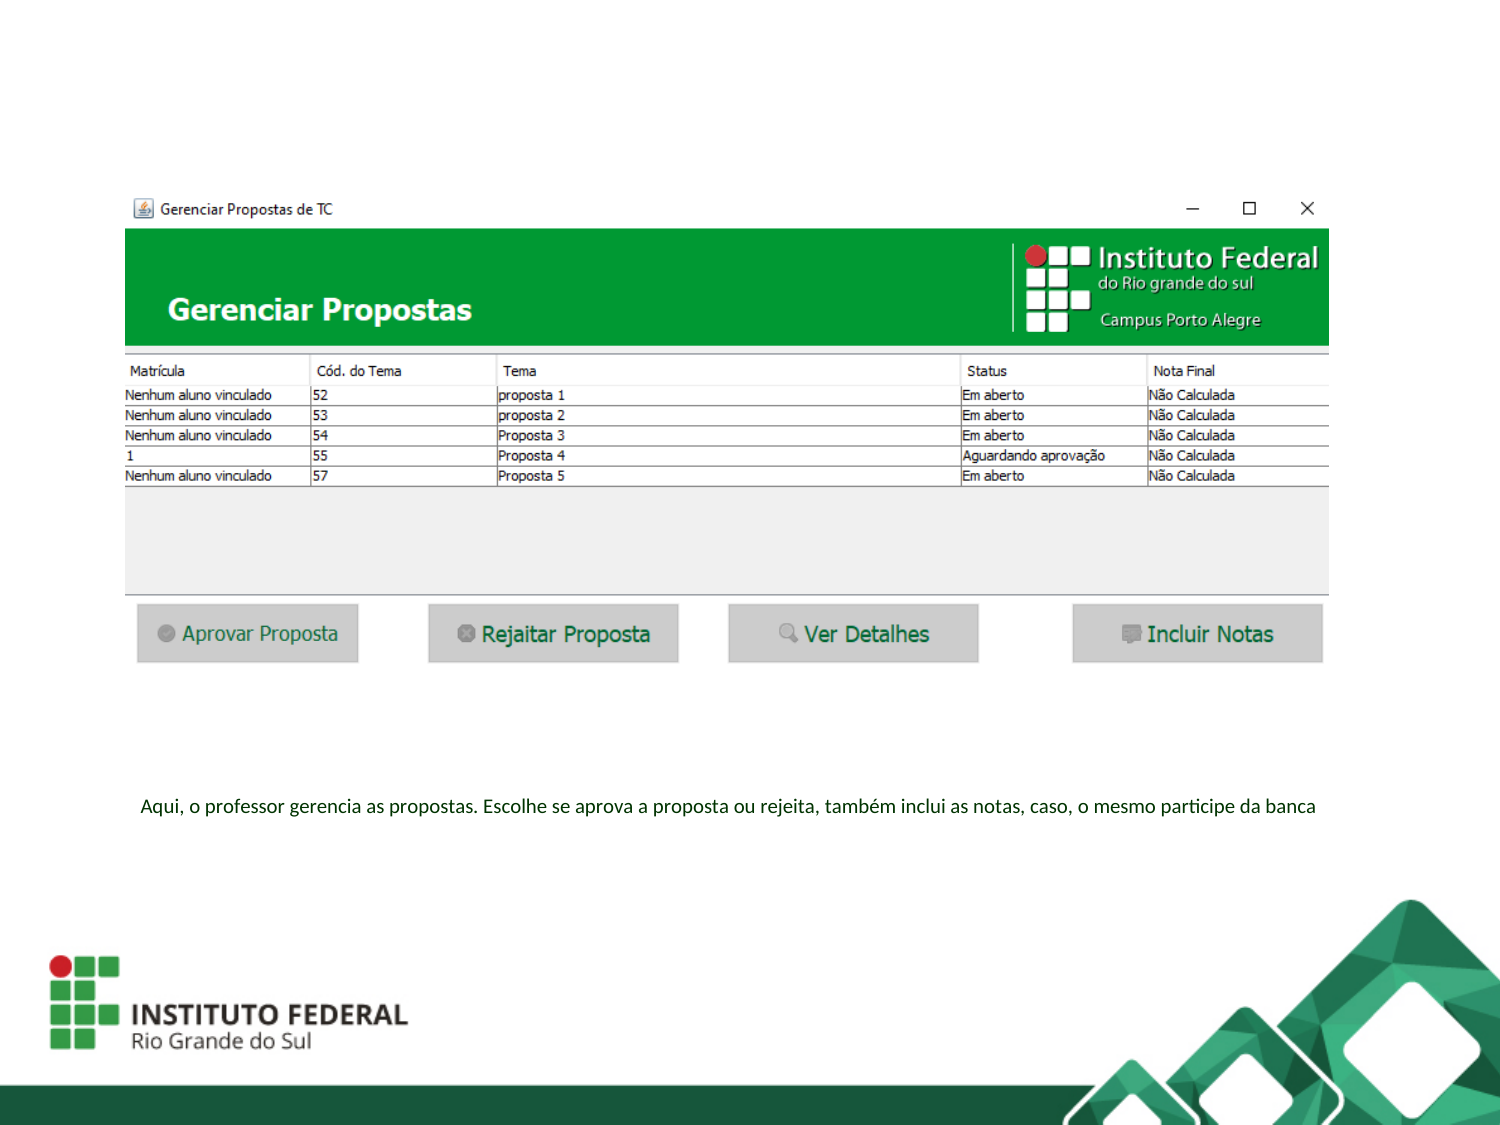

Aqui, o professor gerencia as propostas. Escolhe se aprova a proposta ou rejeita, também inclui as notas, caso, o mesmo participe da banca